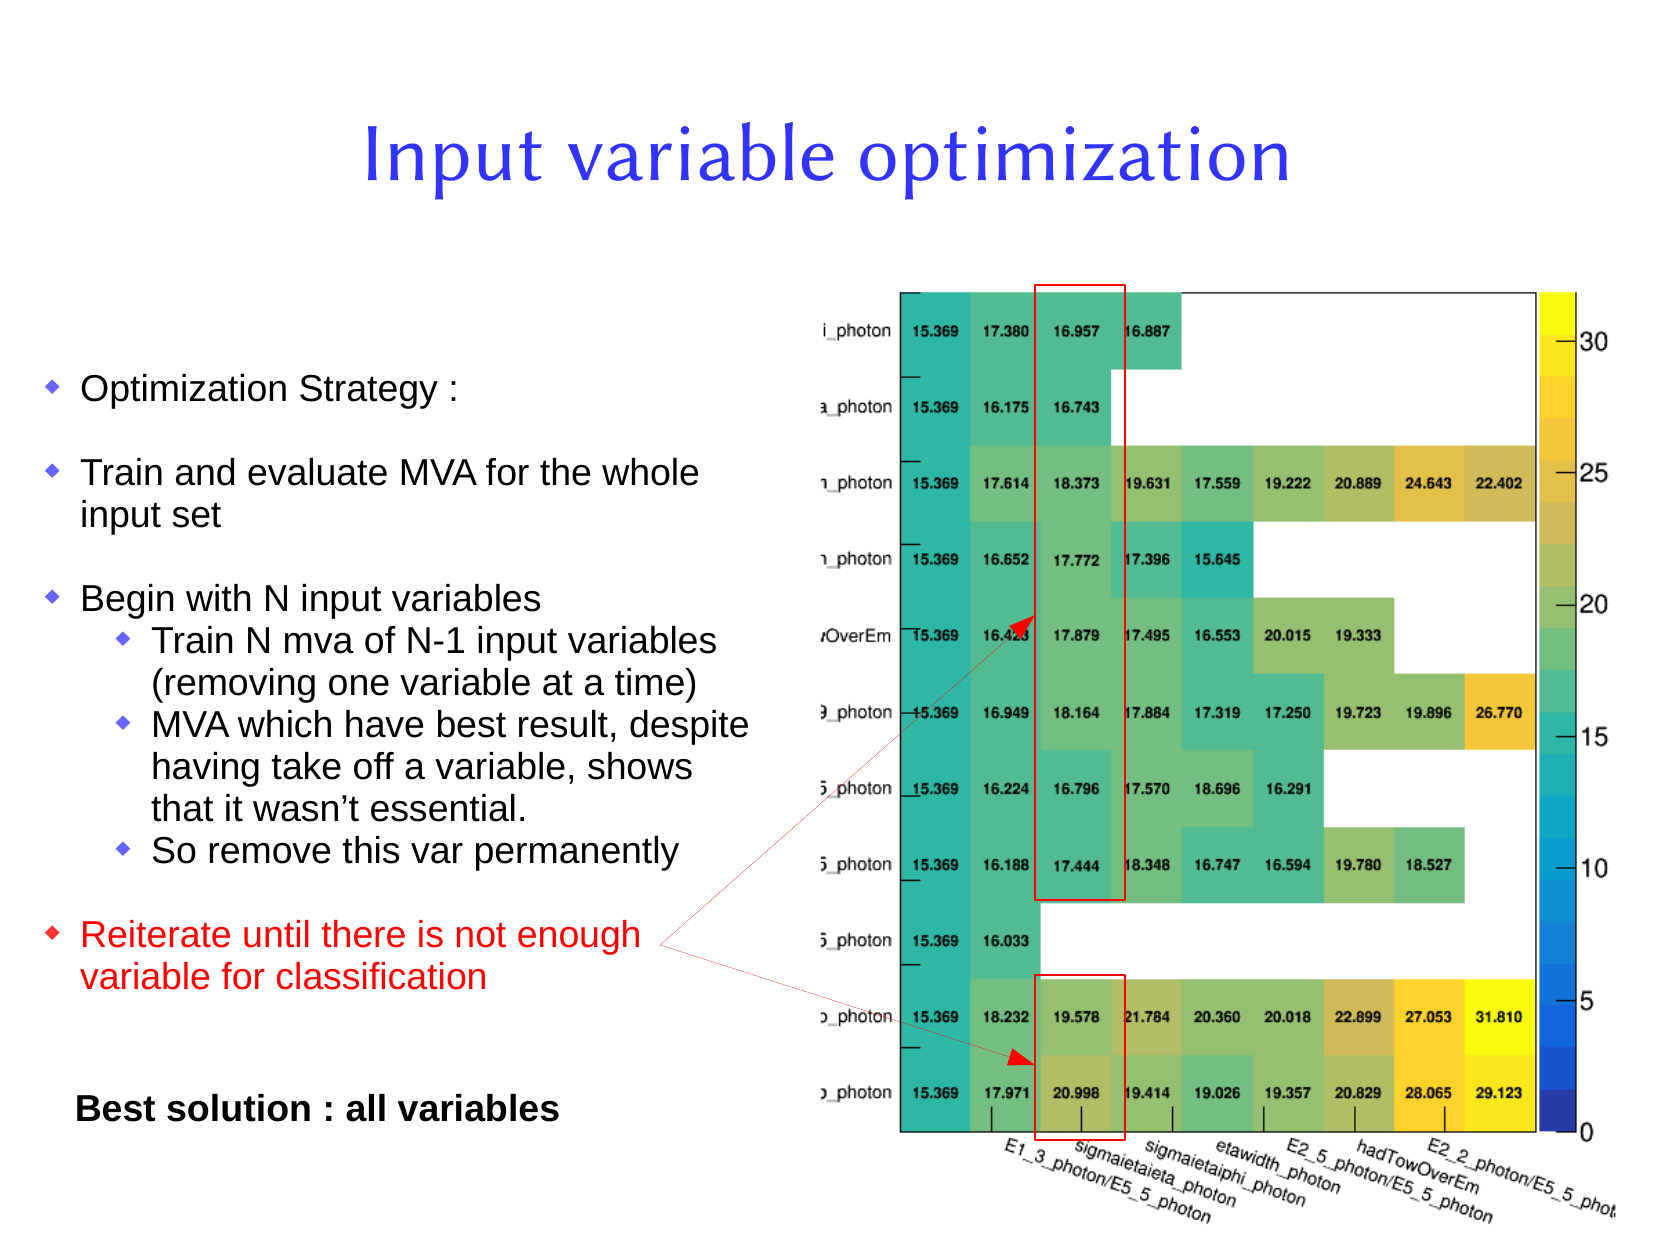

# Input variable optimization
Optimization Strategy :
Train and evaluate MVA for the whole input set
Begin with N input variables
Train N mva of N-1 input variables (removing one variable at a time)
MVA which have best result, despite having take off a variable, shows that it wasn’t essential.
So remove this var permanently
Reiterate until there is not enough variable for classification
Best solution : all variables
17